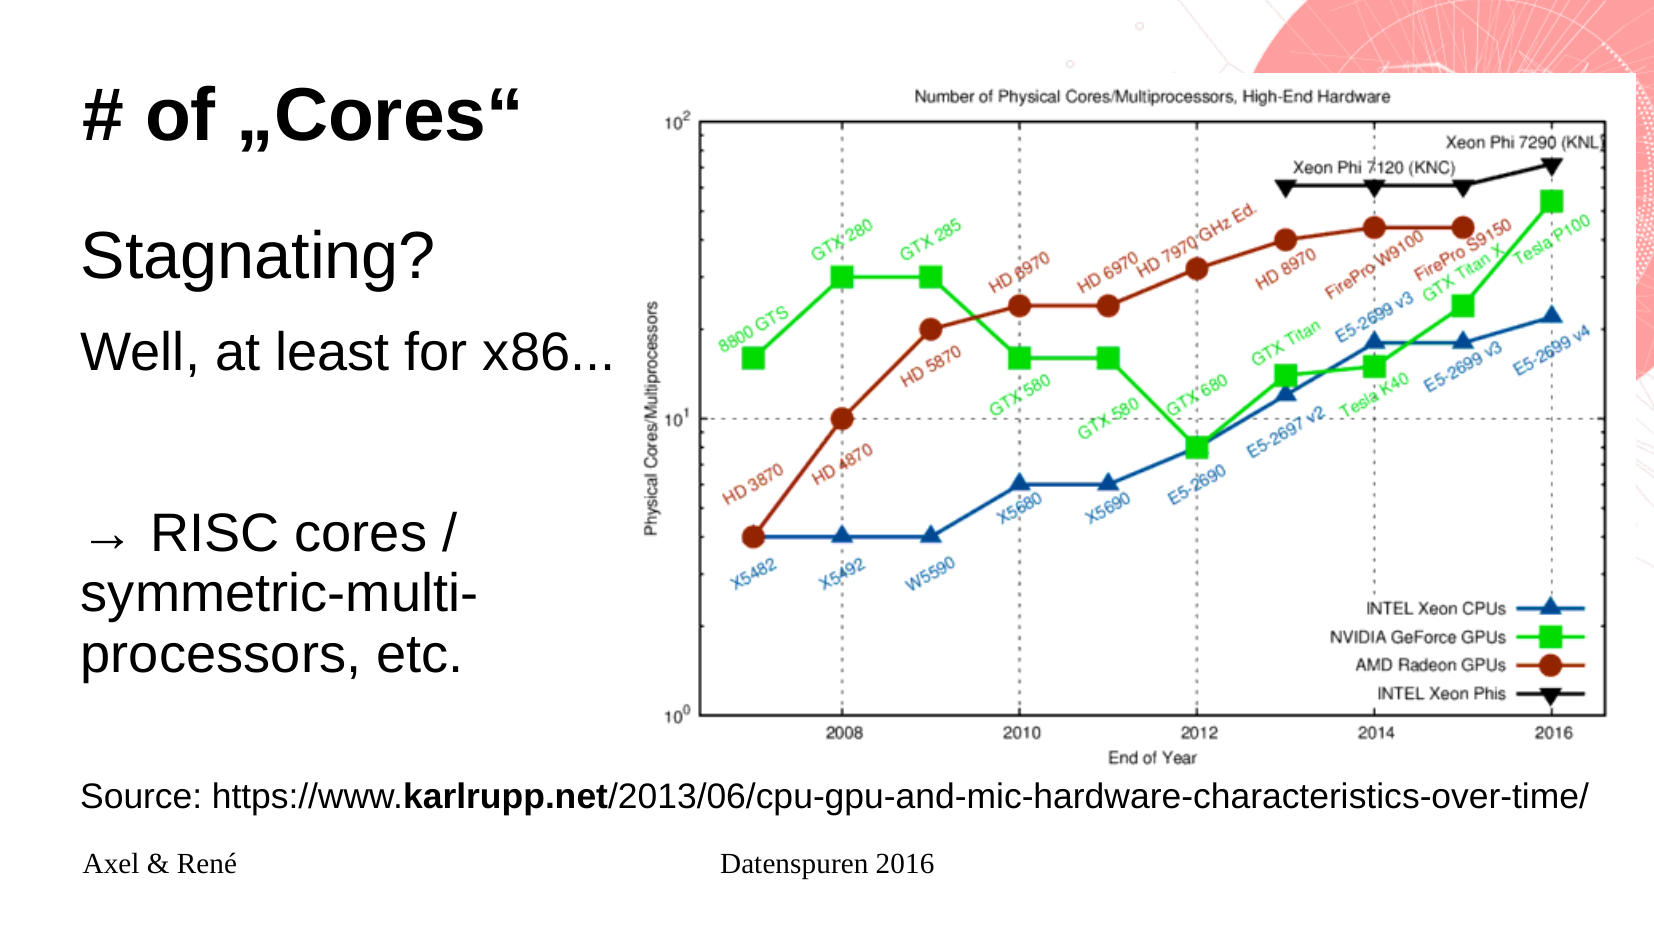

# # of „Cores“
Stagnating?
Well, at least for x86...
→ RISC cores /
symmetric-multi-
processors, etc.
Source: https://www.karlrupp.net/2013/06/cpu-gpu-and-mic-hardware-characteristics-over-time/